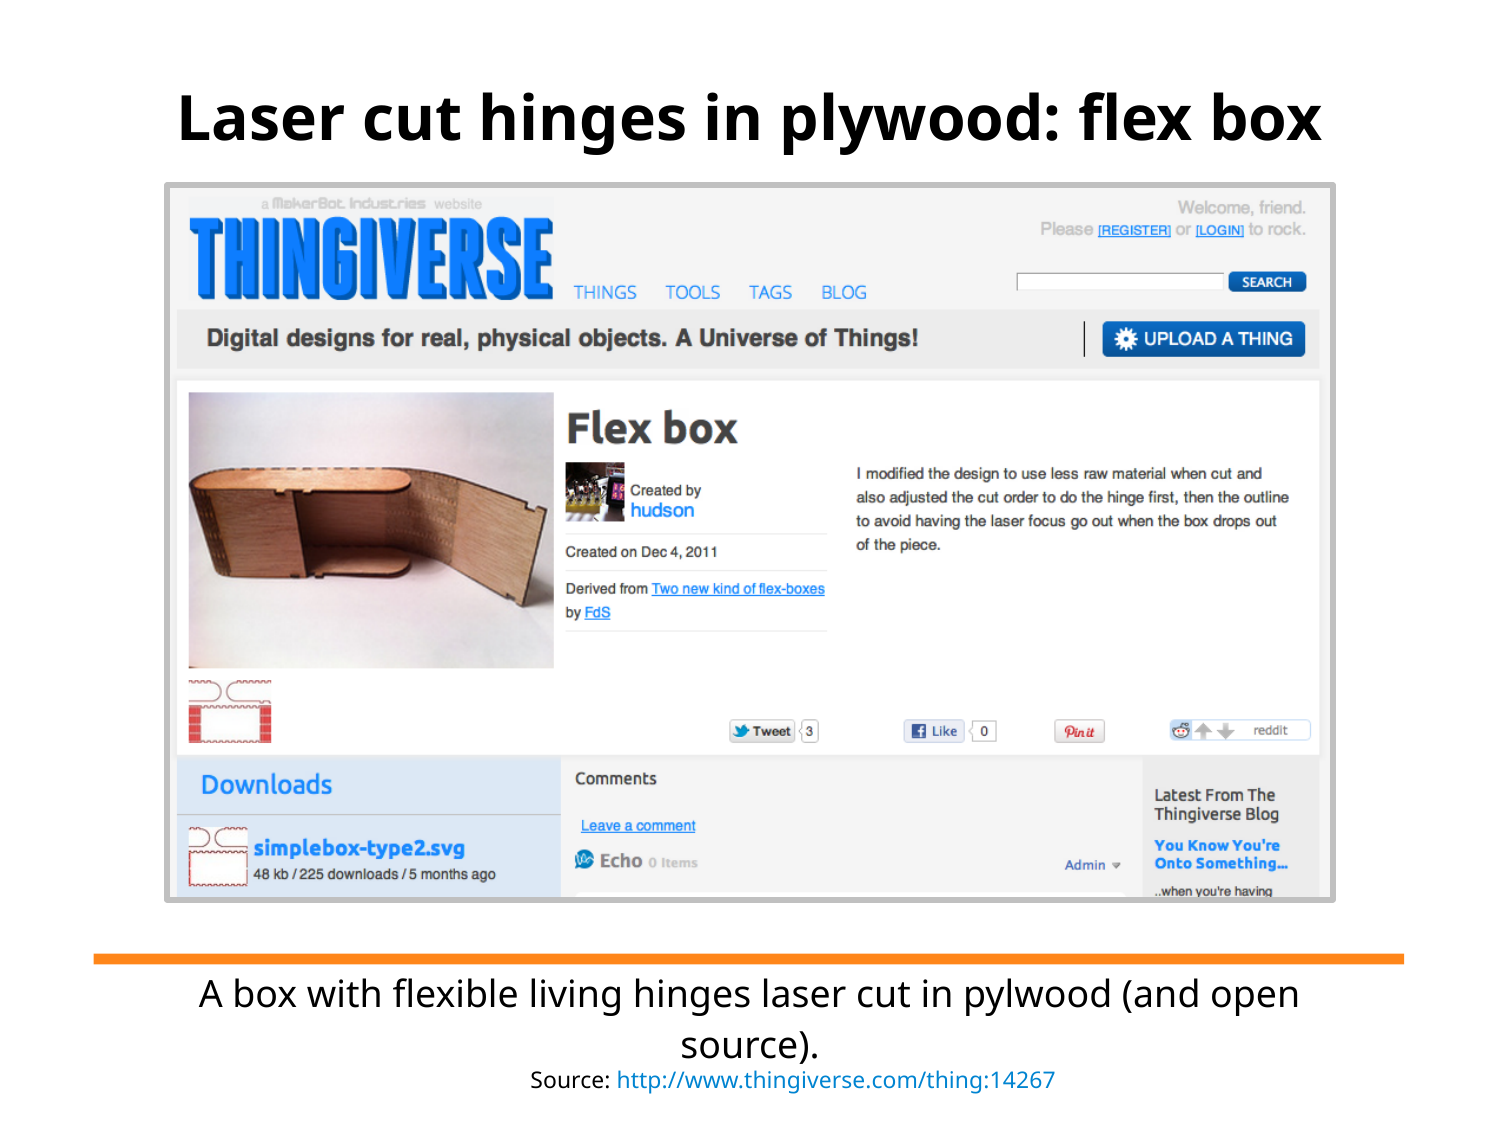

# Laser cut hinges in plywood: flex box
A box with flexible living hinges laser cut in pylwood (and open source).
Source: http://www.thingiverse.com/thing:14267